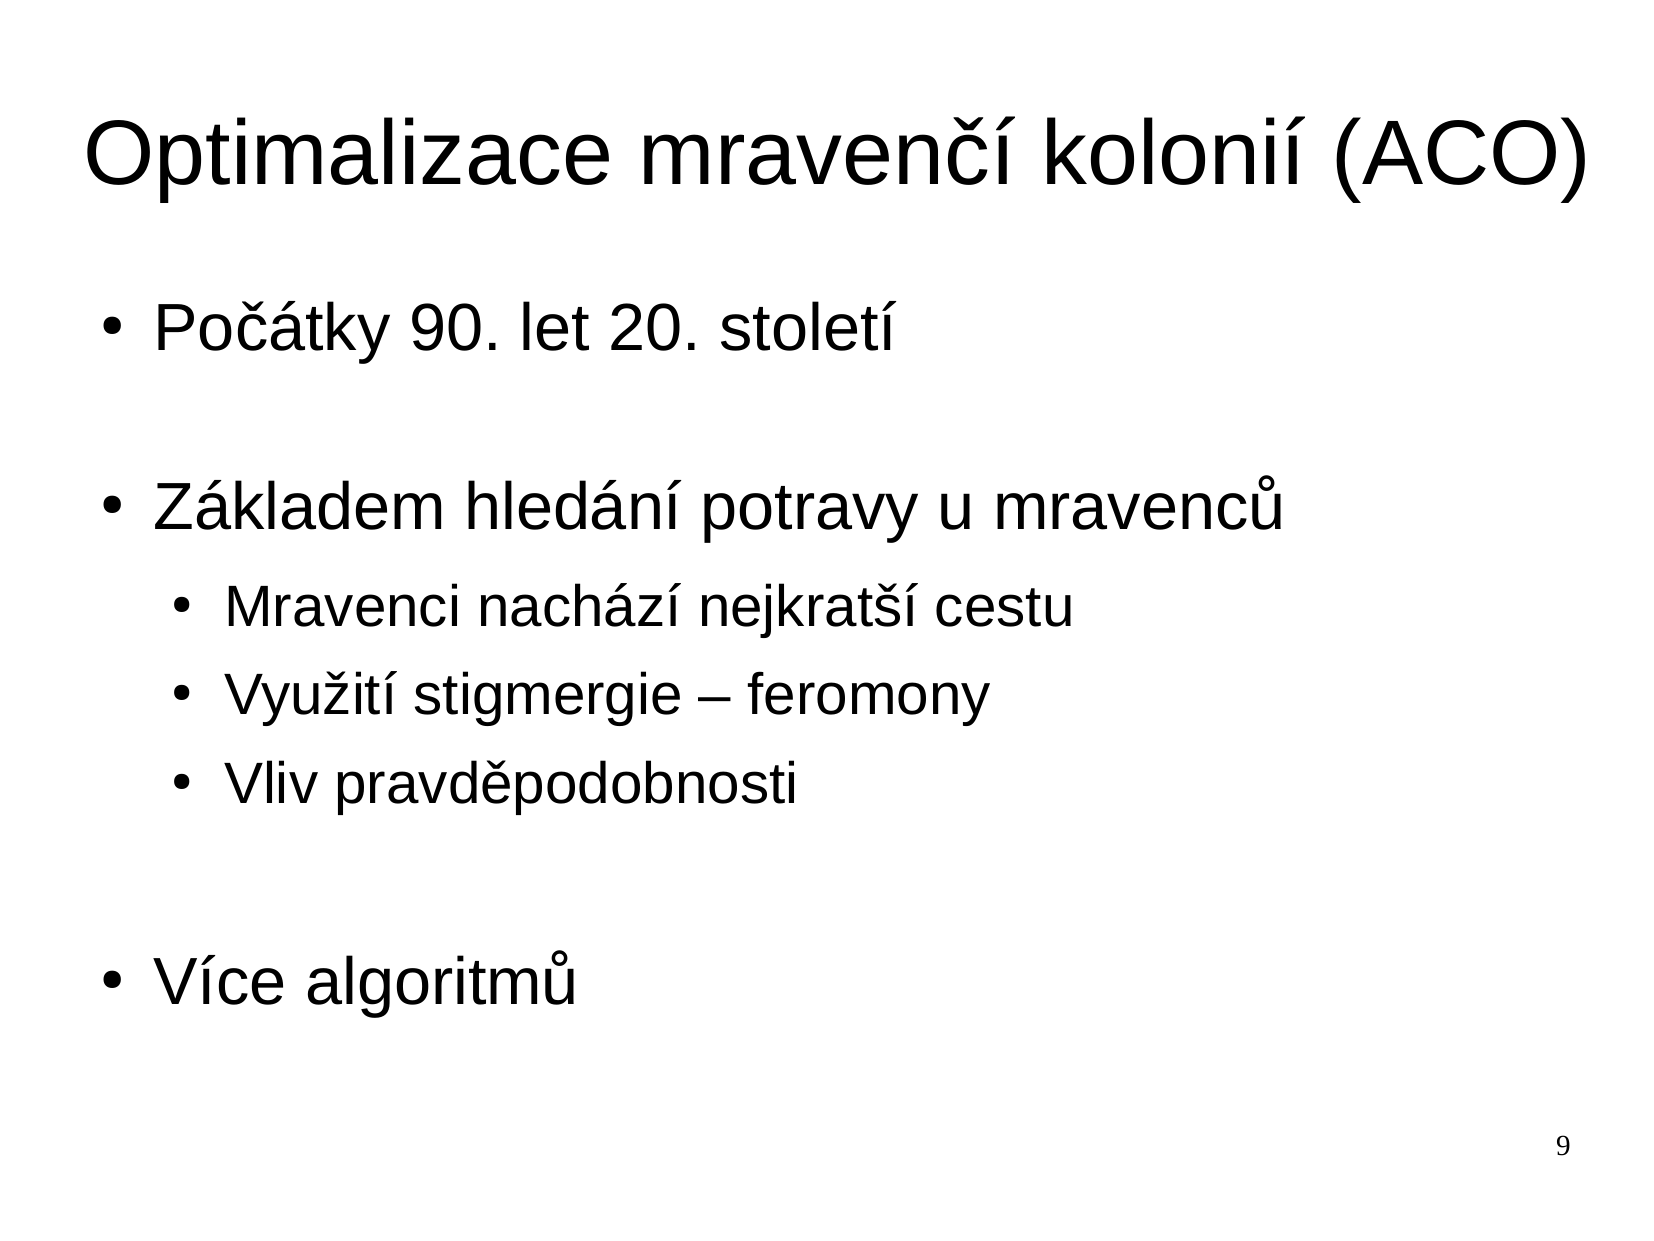

# Optimalizace mravenčí kolonií (ACO)
Počátky 90. let 20. století
Základem hledání potravy u mravenců
Mravenci nachází nejkratší cestu
Využití stigmergie – feromony
Vliv pravděpodobnosti
Více algoritmů
9